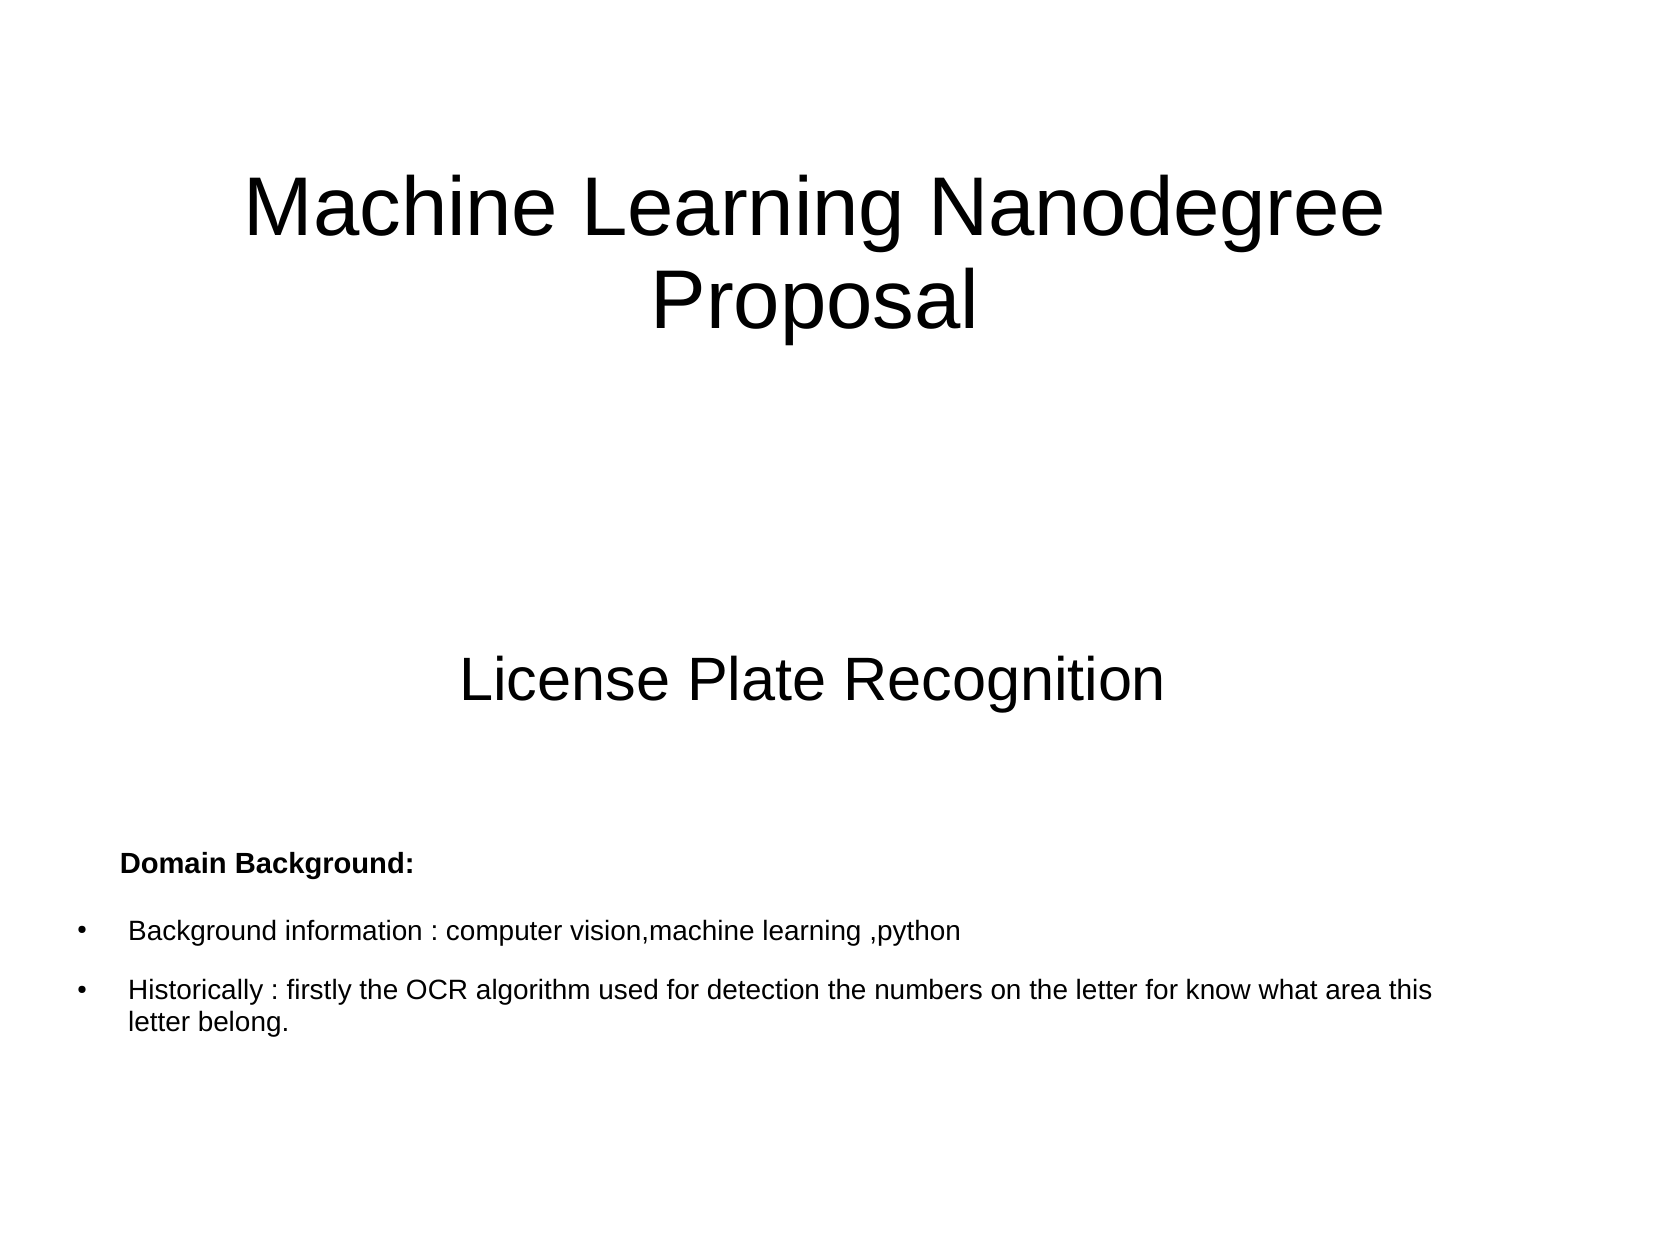

# Machine Learning Nanodegree Proposal
License Plate Recognition
Domain Background:
Background information : computer vision,machine learning ,python
Historically : firstly the OCR algorithm used for detection the numbers on the letter for know what area this letter belong.